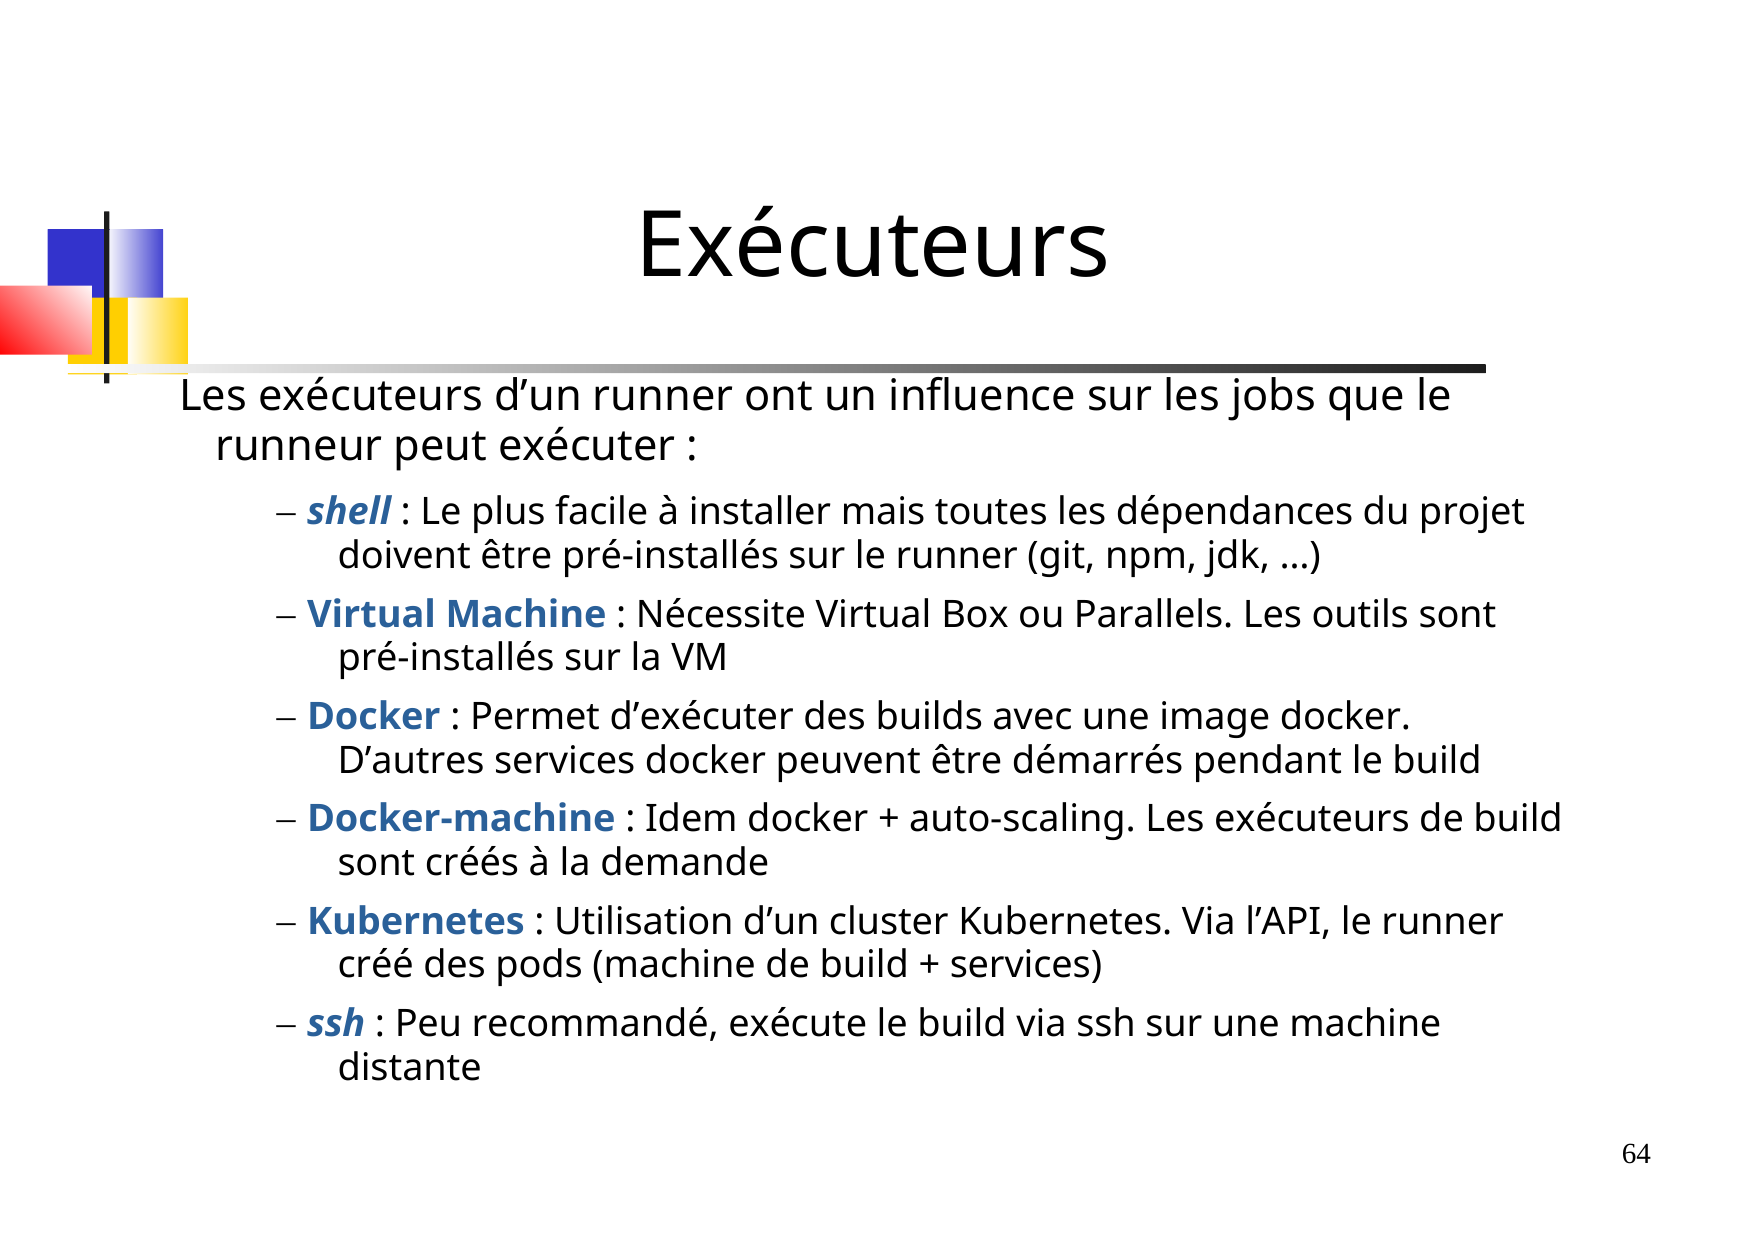

# Exécuteurs
Les exécuteurs d’un runner ont un influence sur les jobs que le runneur peut exécuter :
shell : Le plus facile à installer mais toutes les dépendances du projet doivent être pré-installés sur le runner (git, npm, jdk, …)
Virtual Machine : Nécessite Virtual Box ou Parallels. Les outils sont pré-installés sur la VM
Docker : Permet d’exécuter des builds avec une image docker. D’autres services docker peuvent être démarrés pendant le build
Docker-machine : Idem docker + auto-scaling. Les exécuteurs de build sont créés à la demande
Kubernetes : Utilisation d’un cluster Kubernetes. Via l’API, le runner créé des pods (machine de build + services)
ssh : Peu recommandé, exécute le build via ssh sur une machine distante